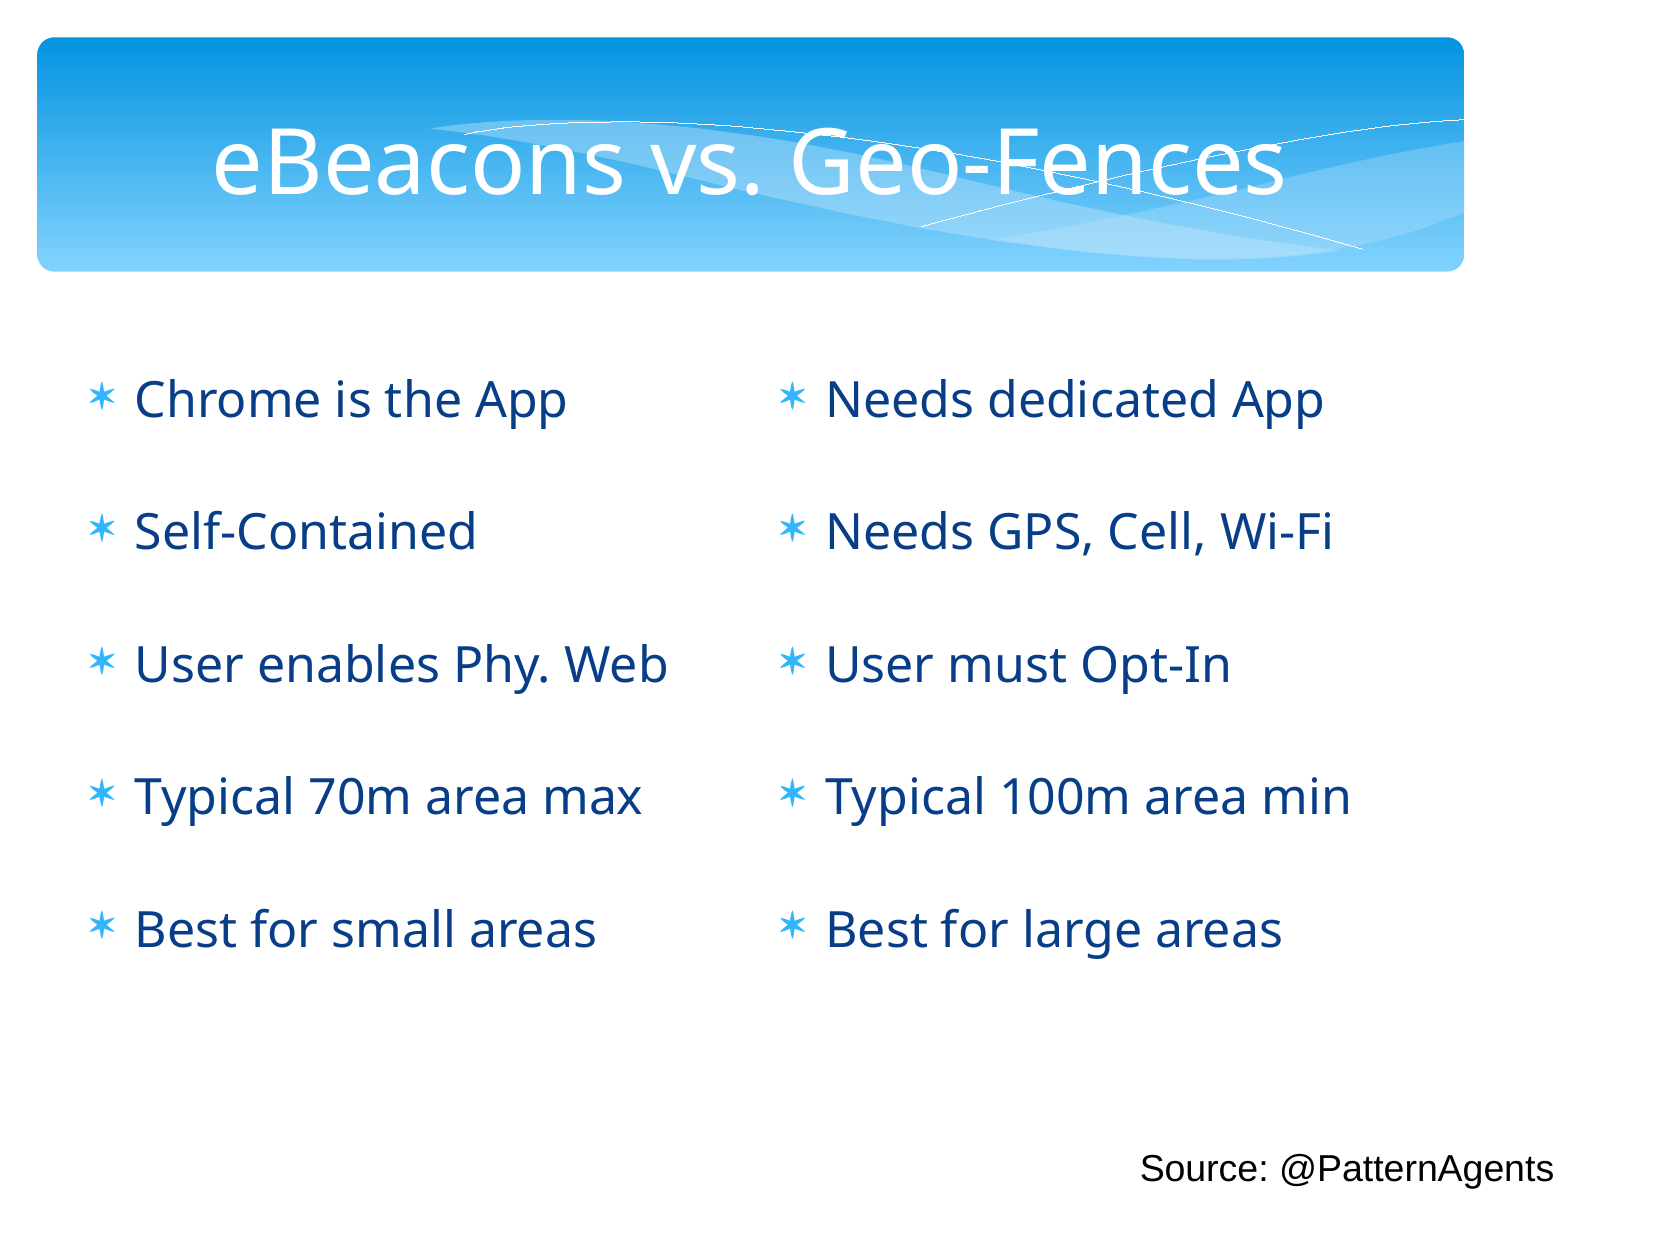

# eBeacons vs. Geo-Fences
Chrome is the App
Self-Contained
User enables Phy. Web
Typical 70m area max
Best for small areas
Needs dedicated App
Needs GPS, Cell, Wi-Fi
User must Opt-In
Typical 100m area min
Best for large areas
Source: @PatternAgents